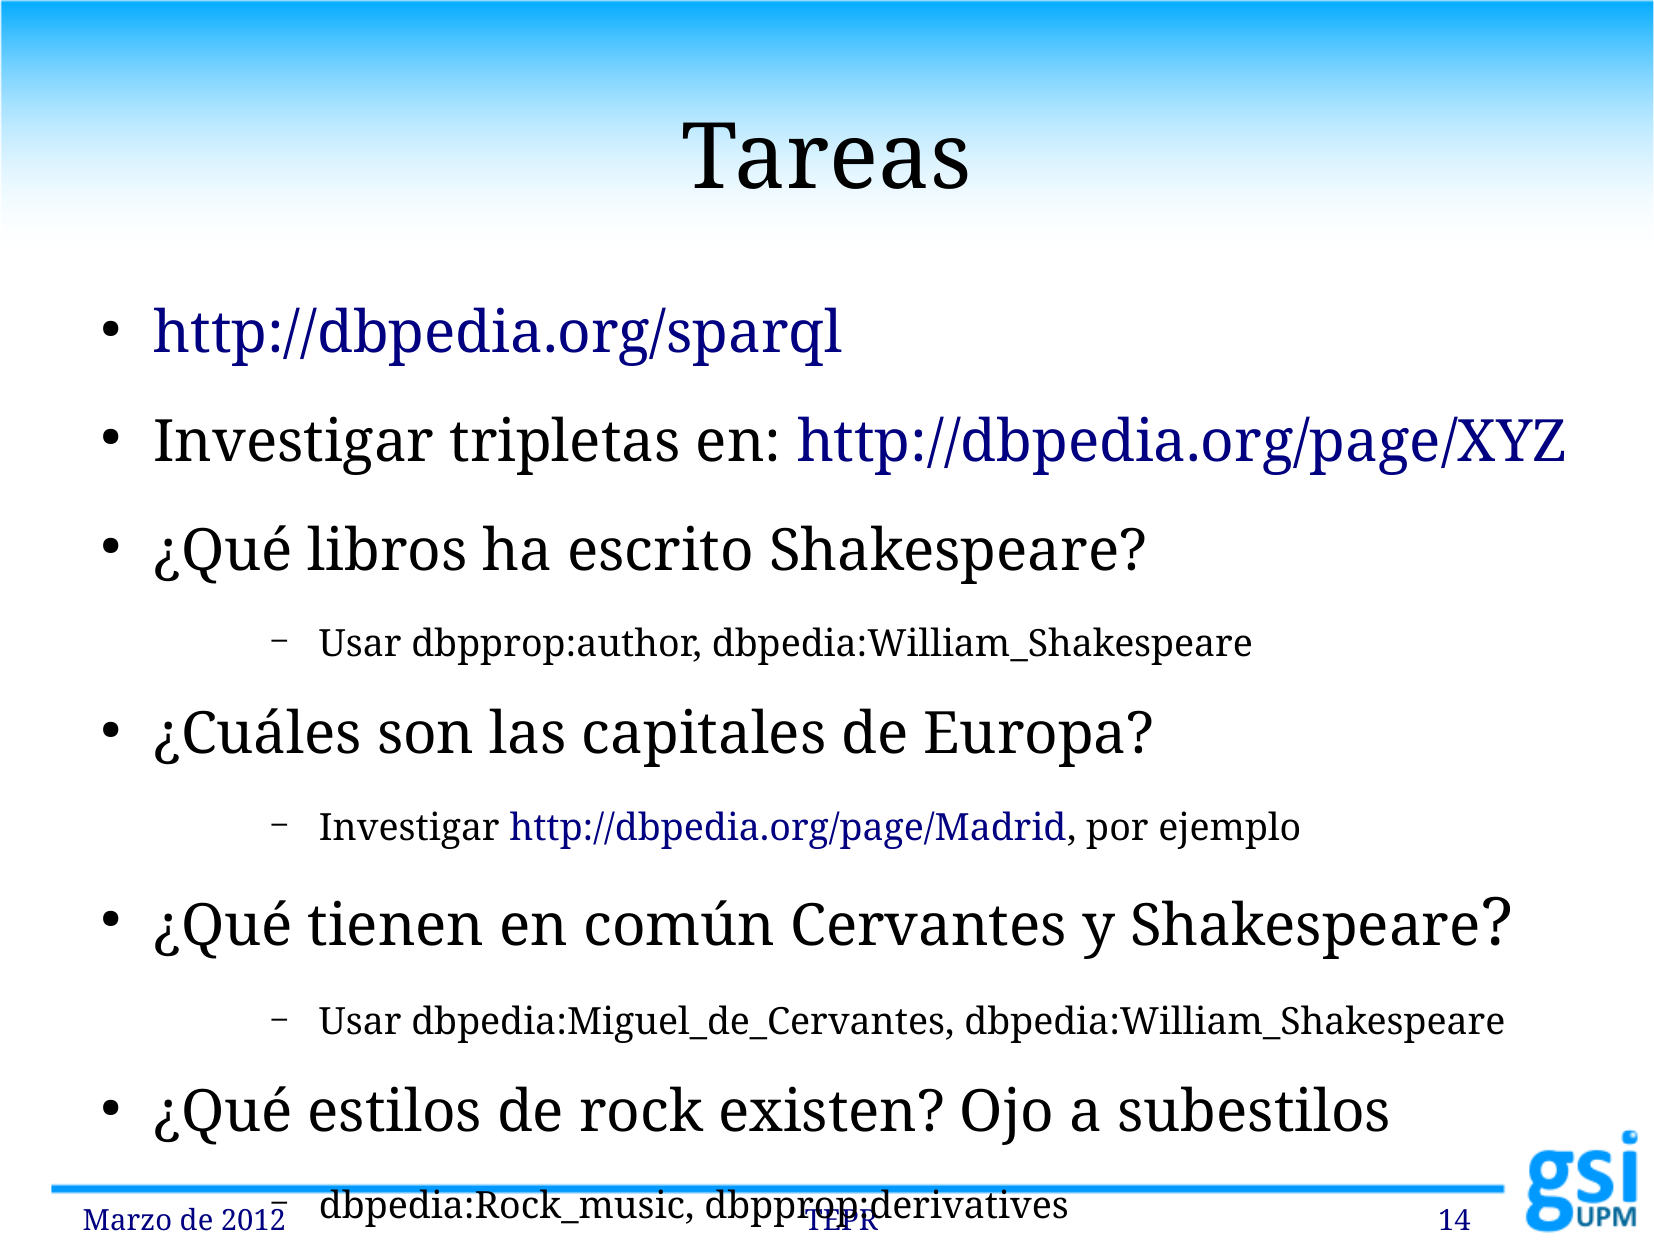

# Tareas
http://dbpedia.org/sparql
Investigar tripletas en: http://dbpedia.org/page/XYZ
¿Qué libros ha escrito Shakespeare?
Usar dbpprop:author, dbpedia:William_Shakespeare
¿Cuáles son las capitales de Europa?
Investigar http://dbpedia.org/page/Madrid, por ejemplo
¿Qué tienen en común Cervantes y Shakespeare?
Usar dbpedia:Miguel_de_Cervantes, dbpedia:William_Shakespeare
¿Qué estilos de rock existen? Ojo a subestilos
dbpedia:Rock_music, dbpprop:derivatives
Marzo de 2012
TEPR
14